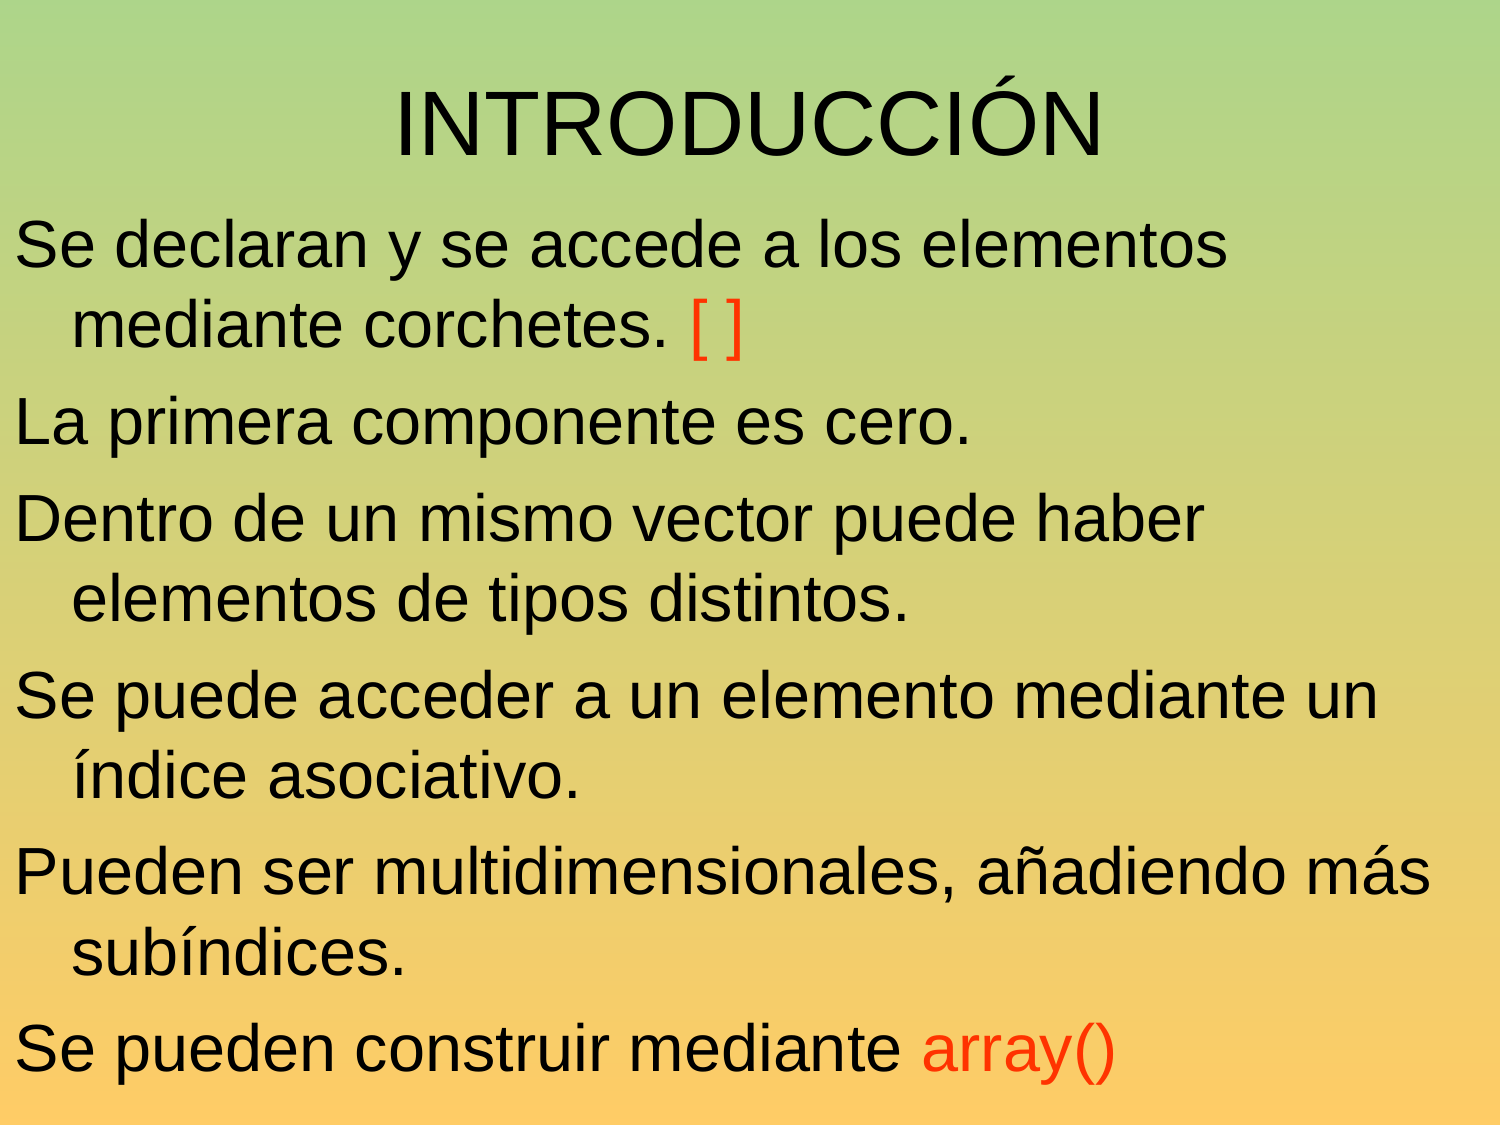

# INTRODUCCIÓN
Se declaran y se accede a los elementos mediante corchetes. [ ]
La primera componente es cero.
Dentro de un mismo vector puede haber elementos de tipos distintos.
Se puede acceder a un elemento mediante un índice asociativo.
Pueden ser multidimensionales, añadiendo más subíndices.
Se pueden construir mediante array()